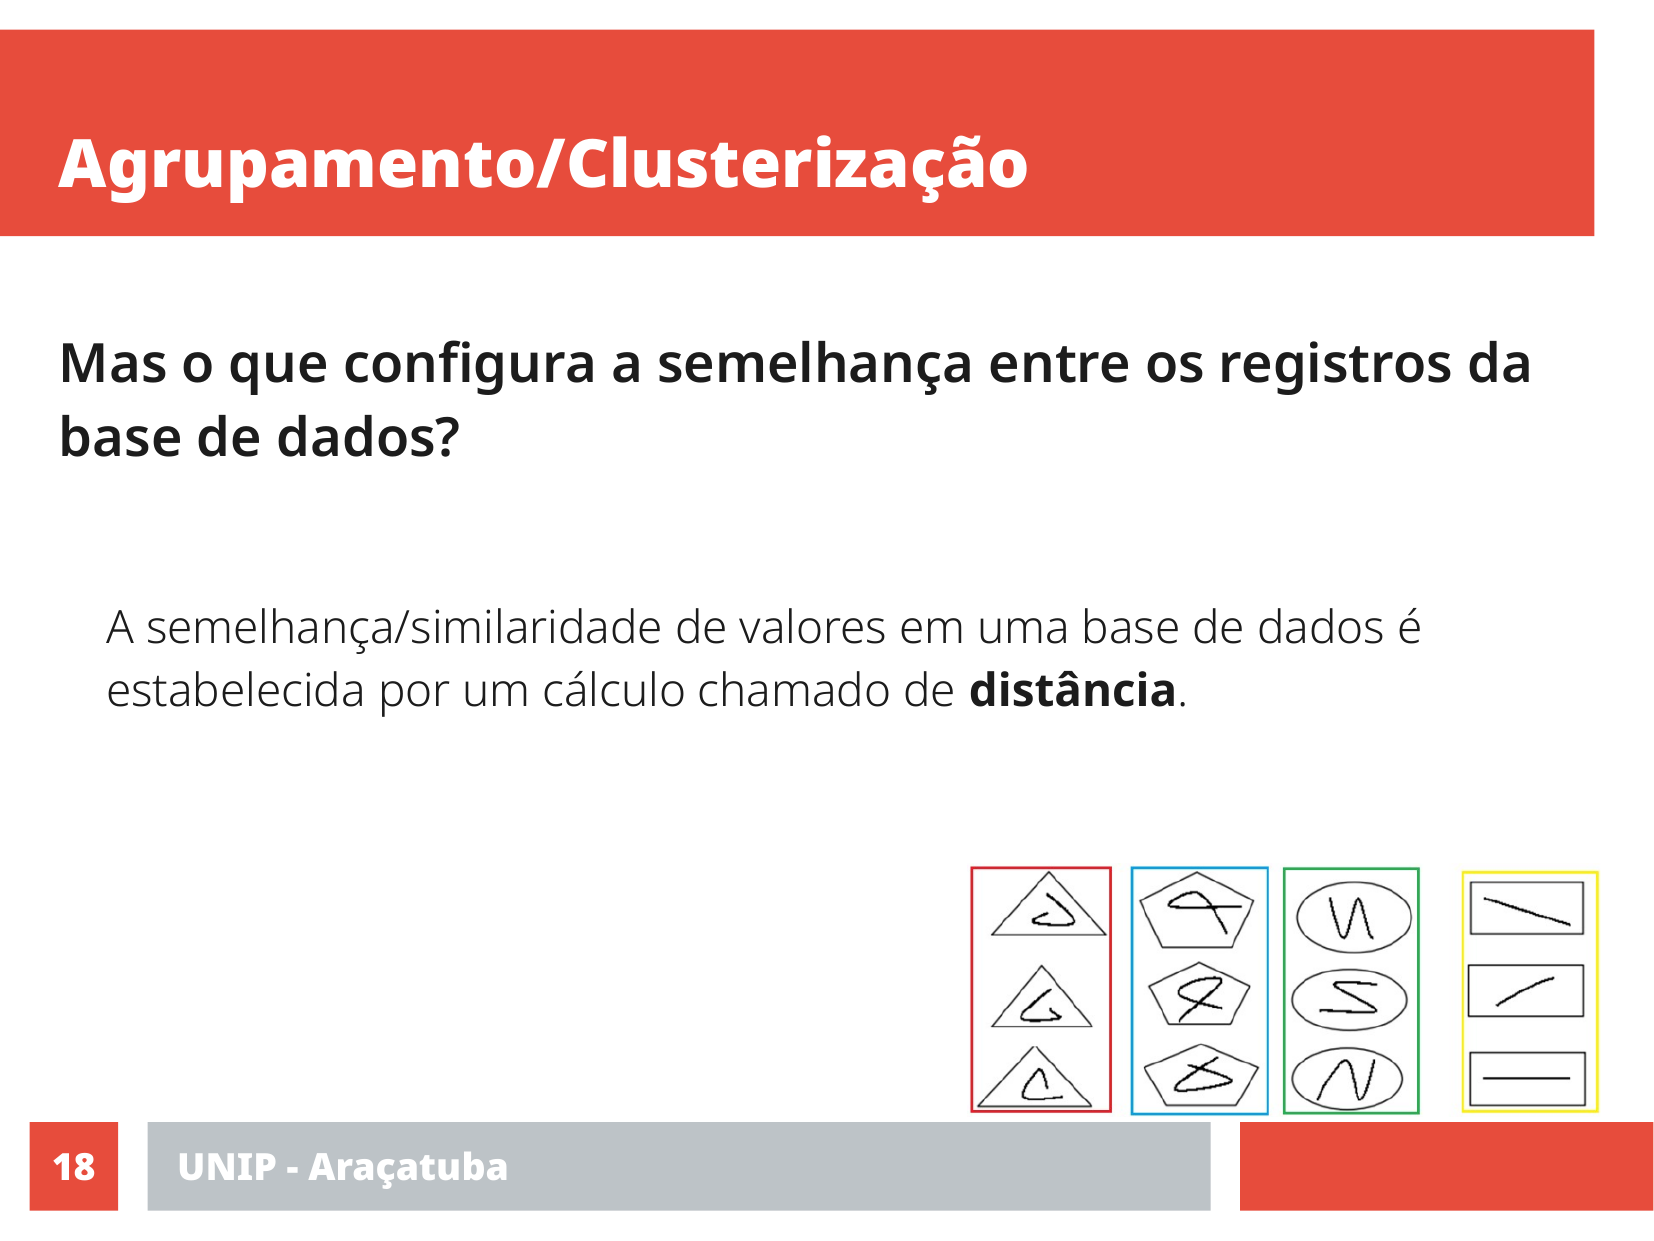

# Agrupamento/Clusterização
Mas o que configura a semelhança entre os registros da base de dados?
A semelhança/similaridade de valores em uma base de dados é estabelecida por um cálculo chamado de distância.
18
UNIP - Araçatuba